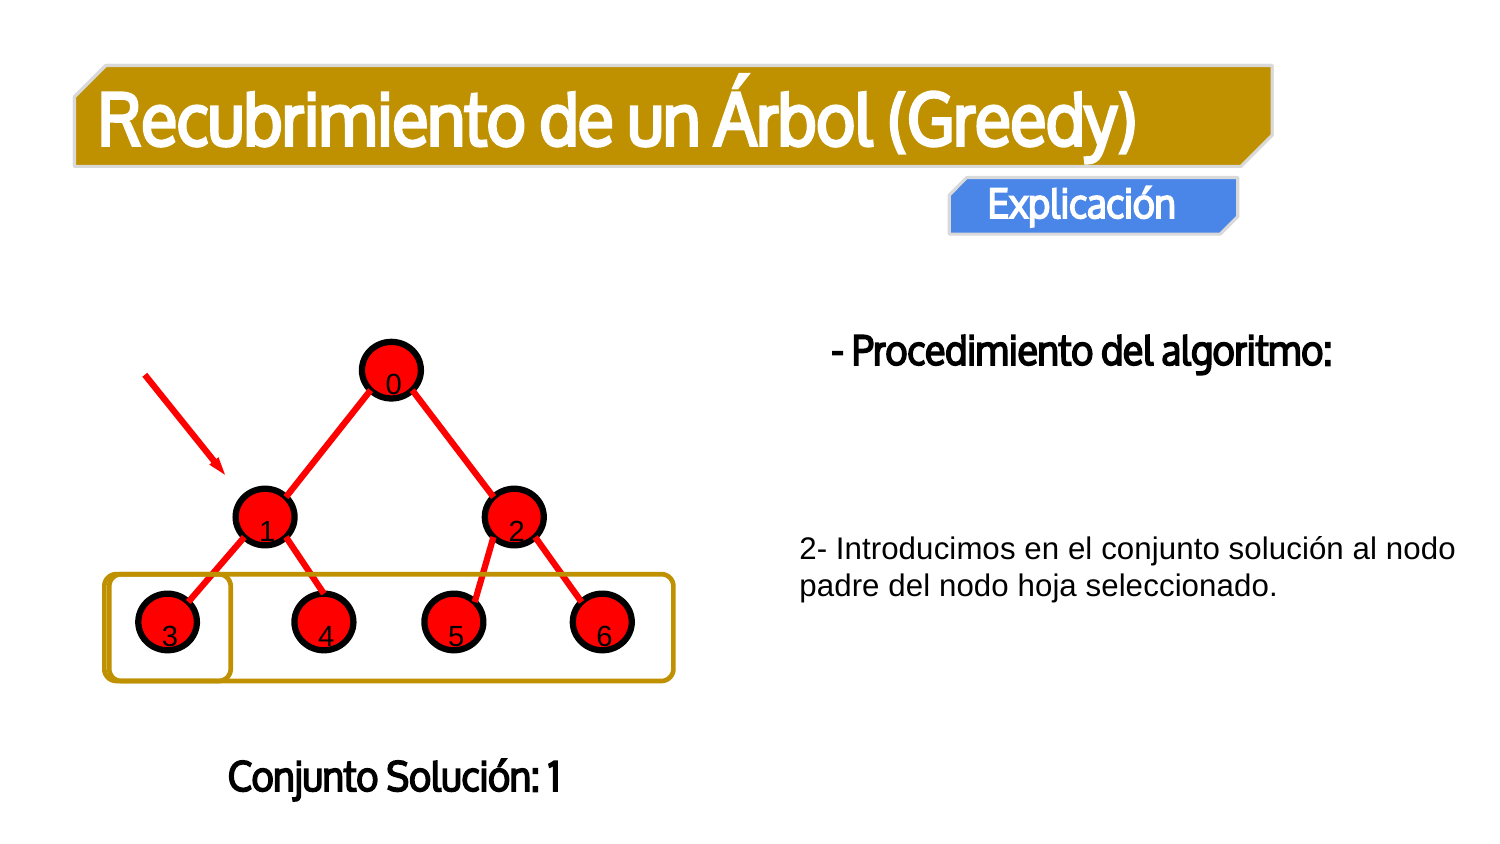

2- Introducimos en el conjunto solución al nodo padre del nodo hoja seleccionado.
0
1
2
3
4
5
6